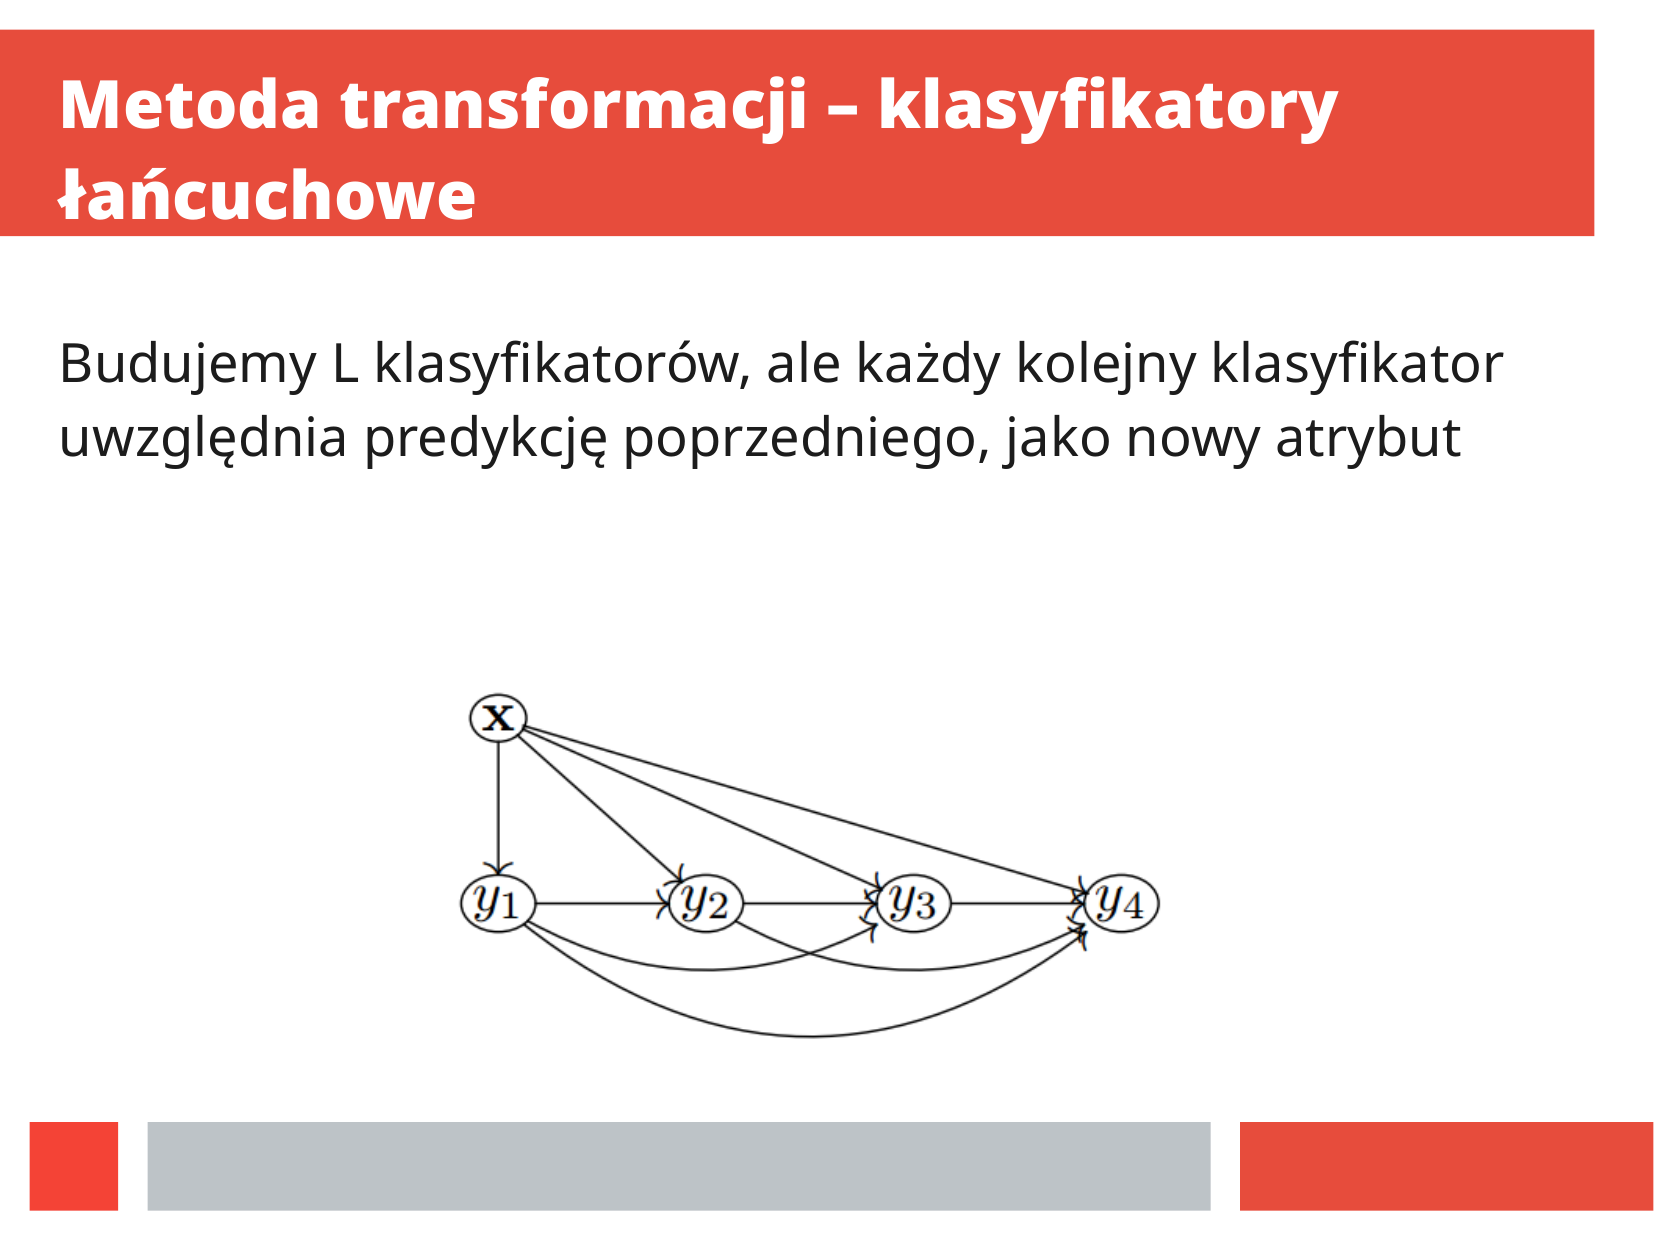

# Metoda transformacji – klasyfikatory łańcuchowe
Budujemy L klasyfikatorów, ale każdy kolejny klasyfikator uwzględnia predykcję poprzedniego, jako nowy atrybut